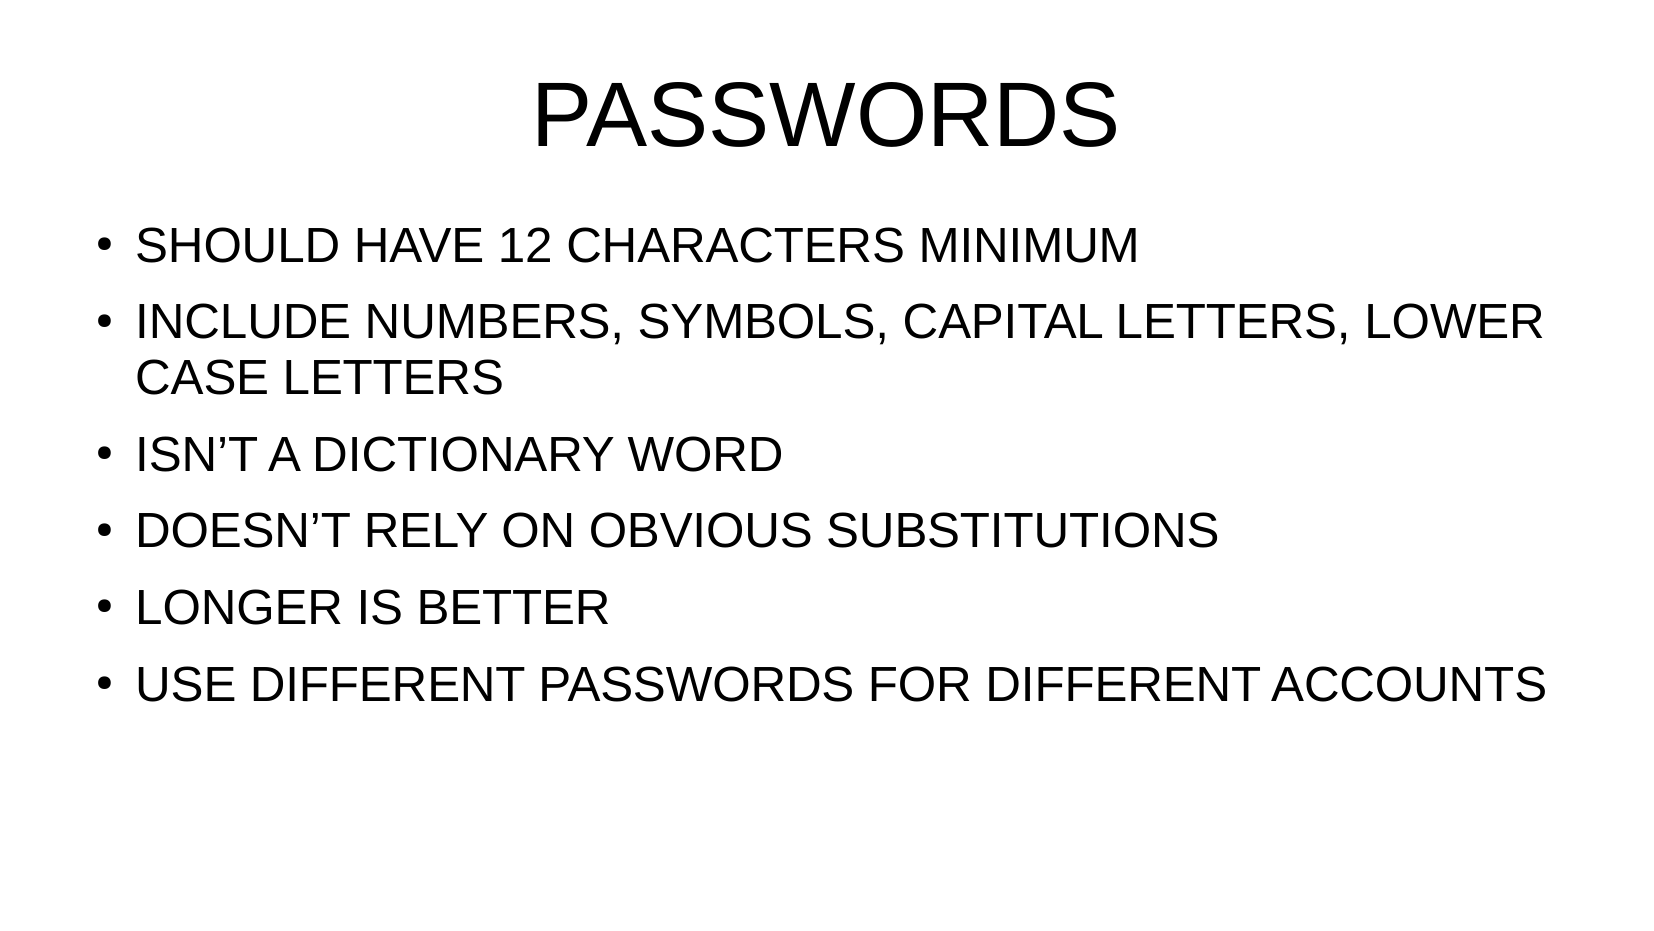

# PASSWORDS
SHOULD HAVE 12 CHARACTERS MINIMUM
INCLUDE NUMBERS, SYMBOLS, CAPITAL LETTERS, LOWER CASE LETTERS
ISN’T A DICTIONARY WORD
DOESN’T RELY ON OBVIOUS SUBSTITUTIONS
LONGER IS BETTER
USE DIFFERENT PASSWORDS FOR DIFFERENT ACCOUNTS